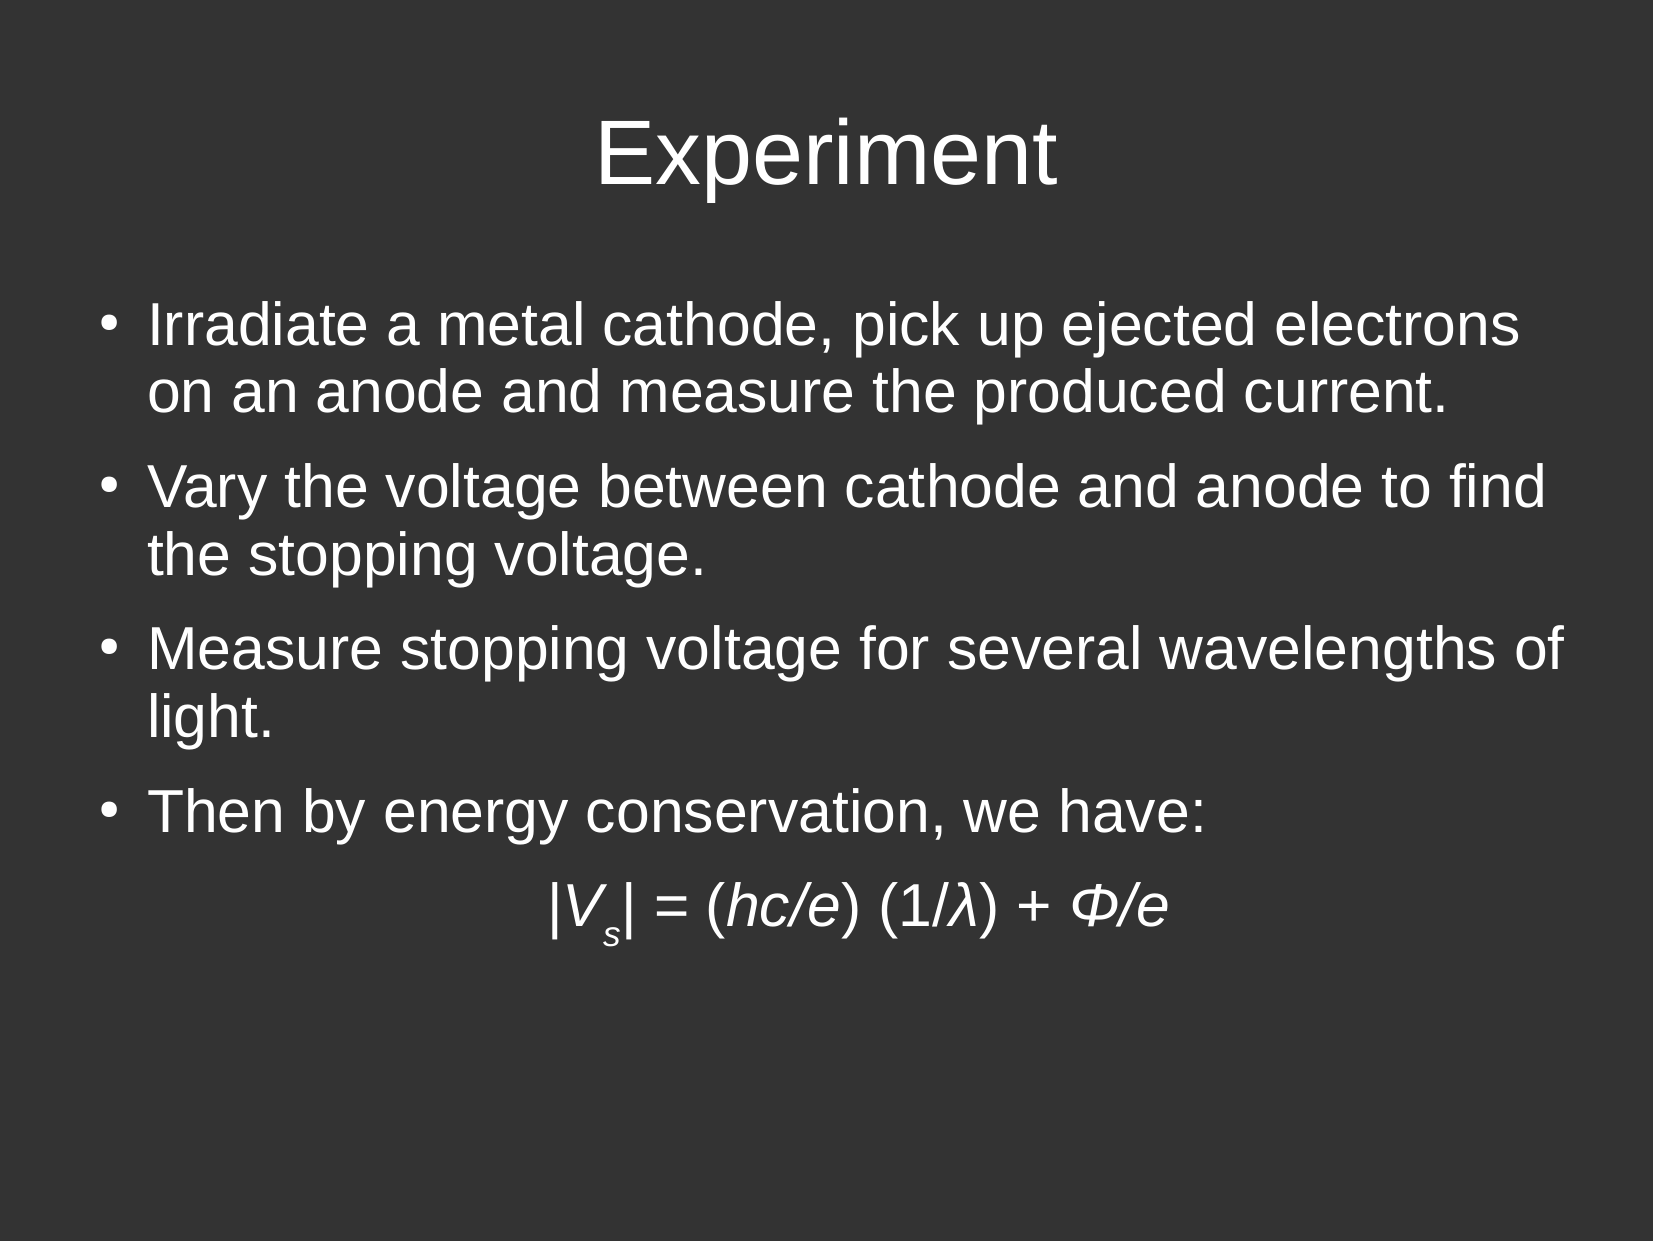

# Experiment
Irradiate a metal cathode, pick up ejected electrons on an anode and measure the produced current.
Vary the voltage between cathode and anode to find the stopping voltage.
Measure stopping voltage for several wavelengths of light.
Then by energy conservation, we have:
|Vs| = (hc/e) (1/λ) + Φ/e